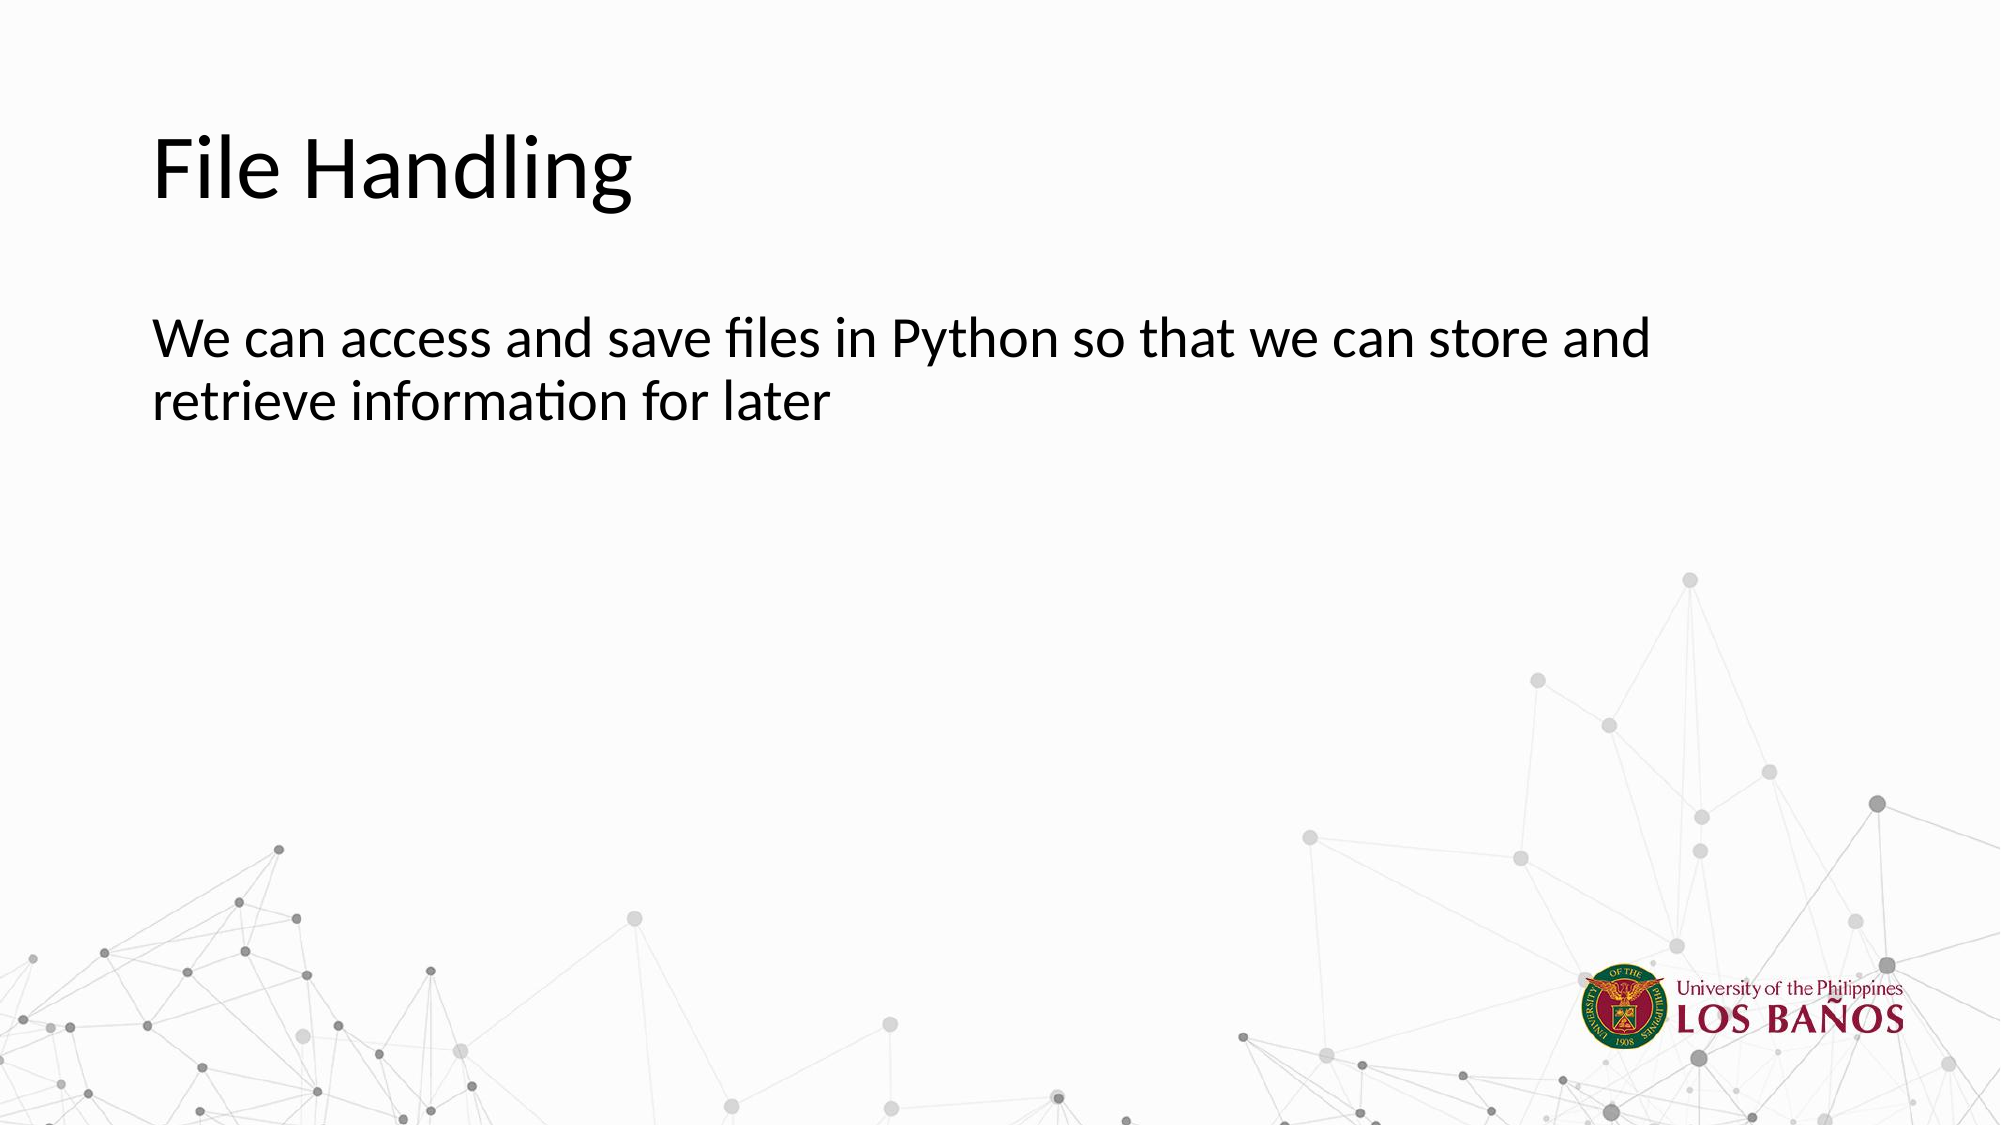

# File Handling
We can access and save files in Python so that we can store and retrieve information for later